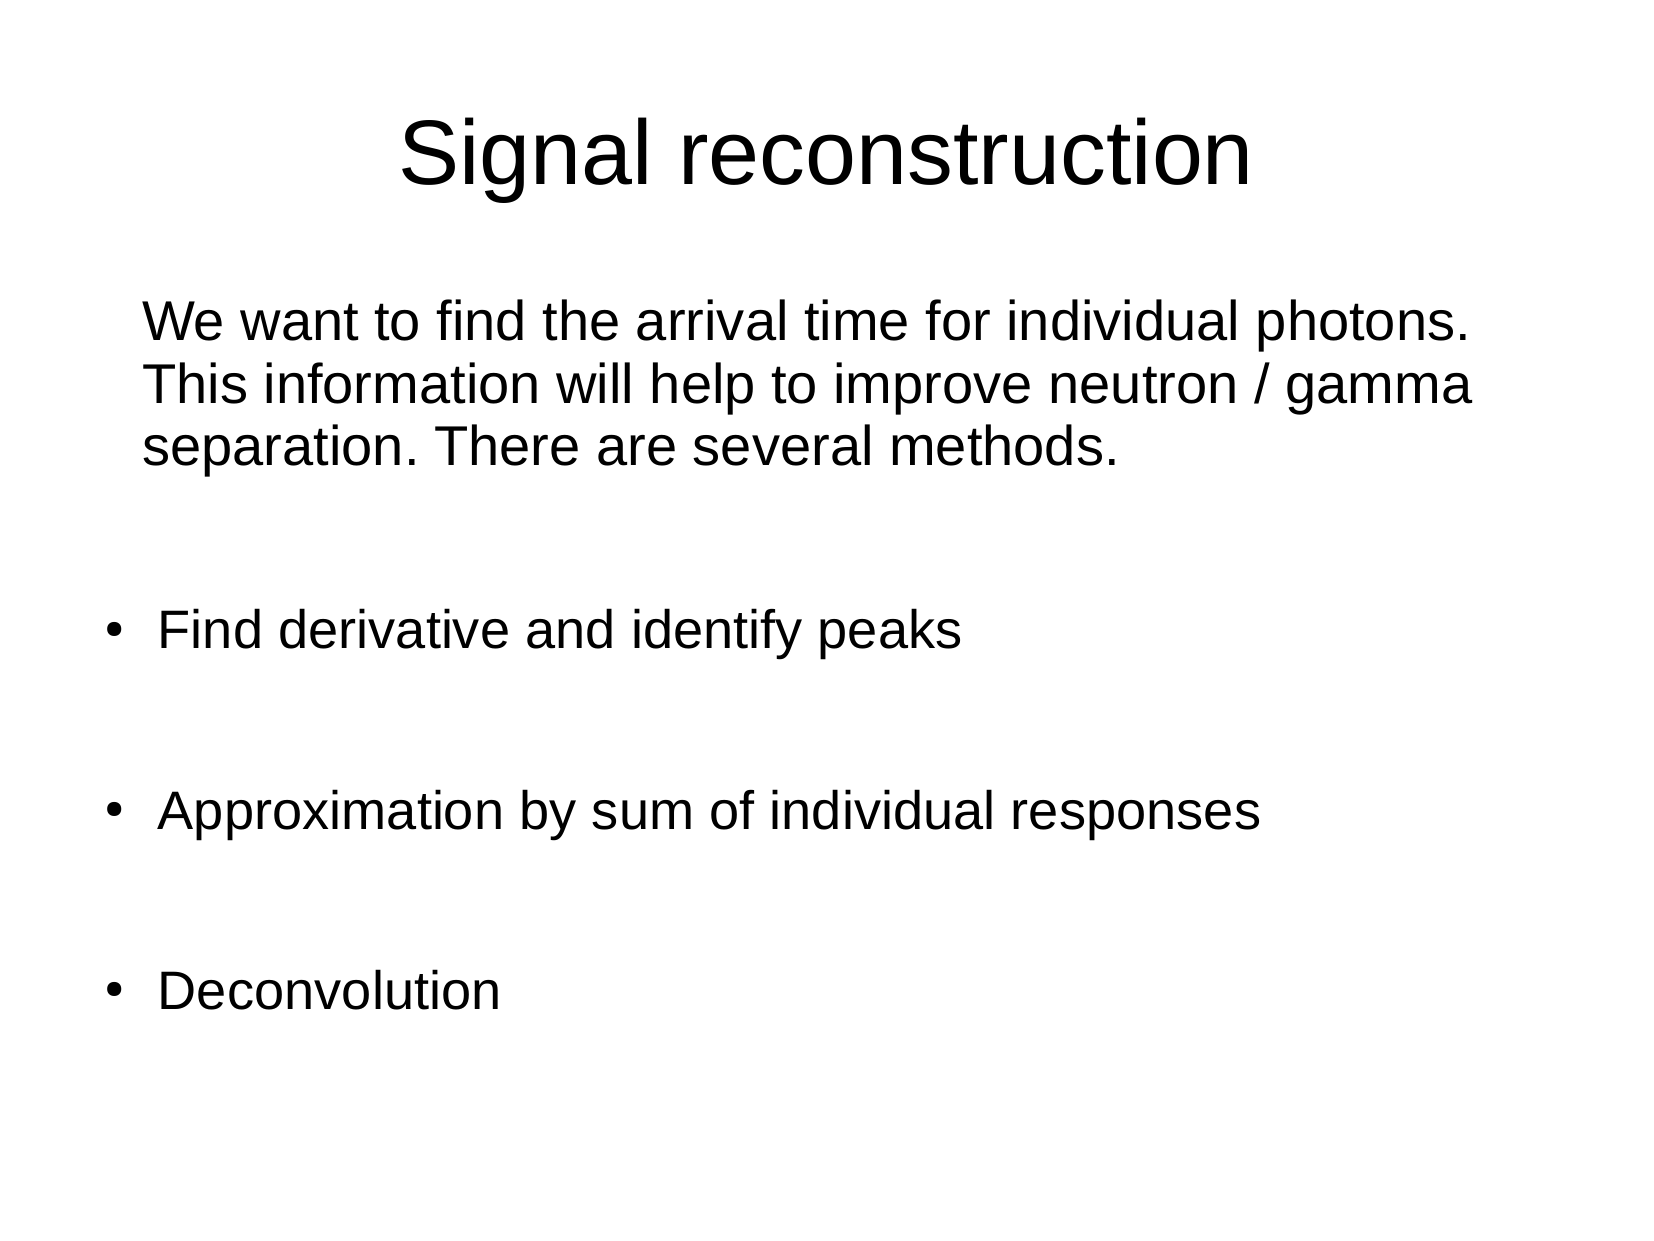

# Signal reconstruction
We want to find the arrival time for individual photons. This information will help to improve neutron / gamma separation. There are several methods.
Find derivative and identify peaks
Approximation by sum of individual responses
Deconvolution